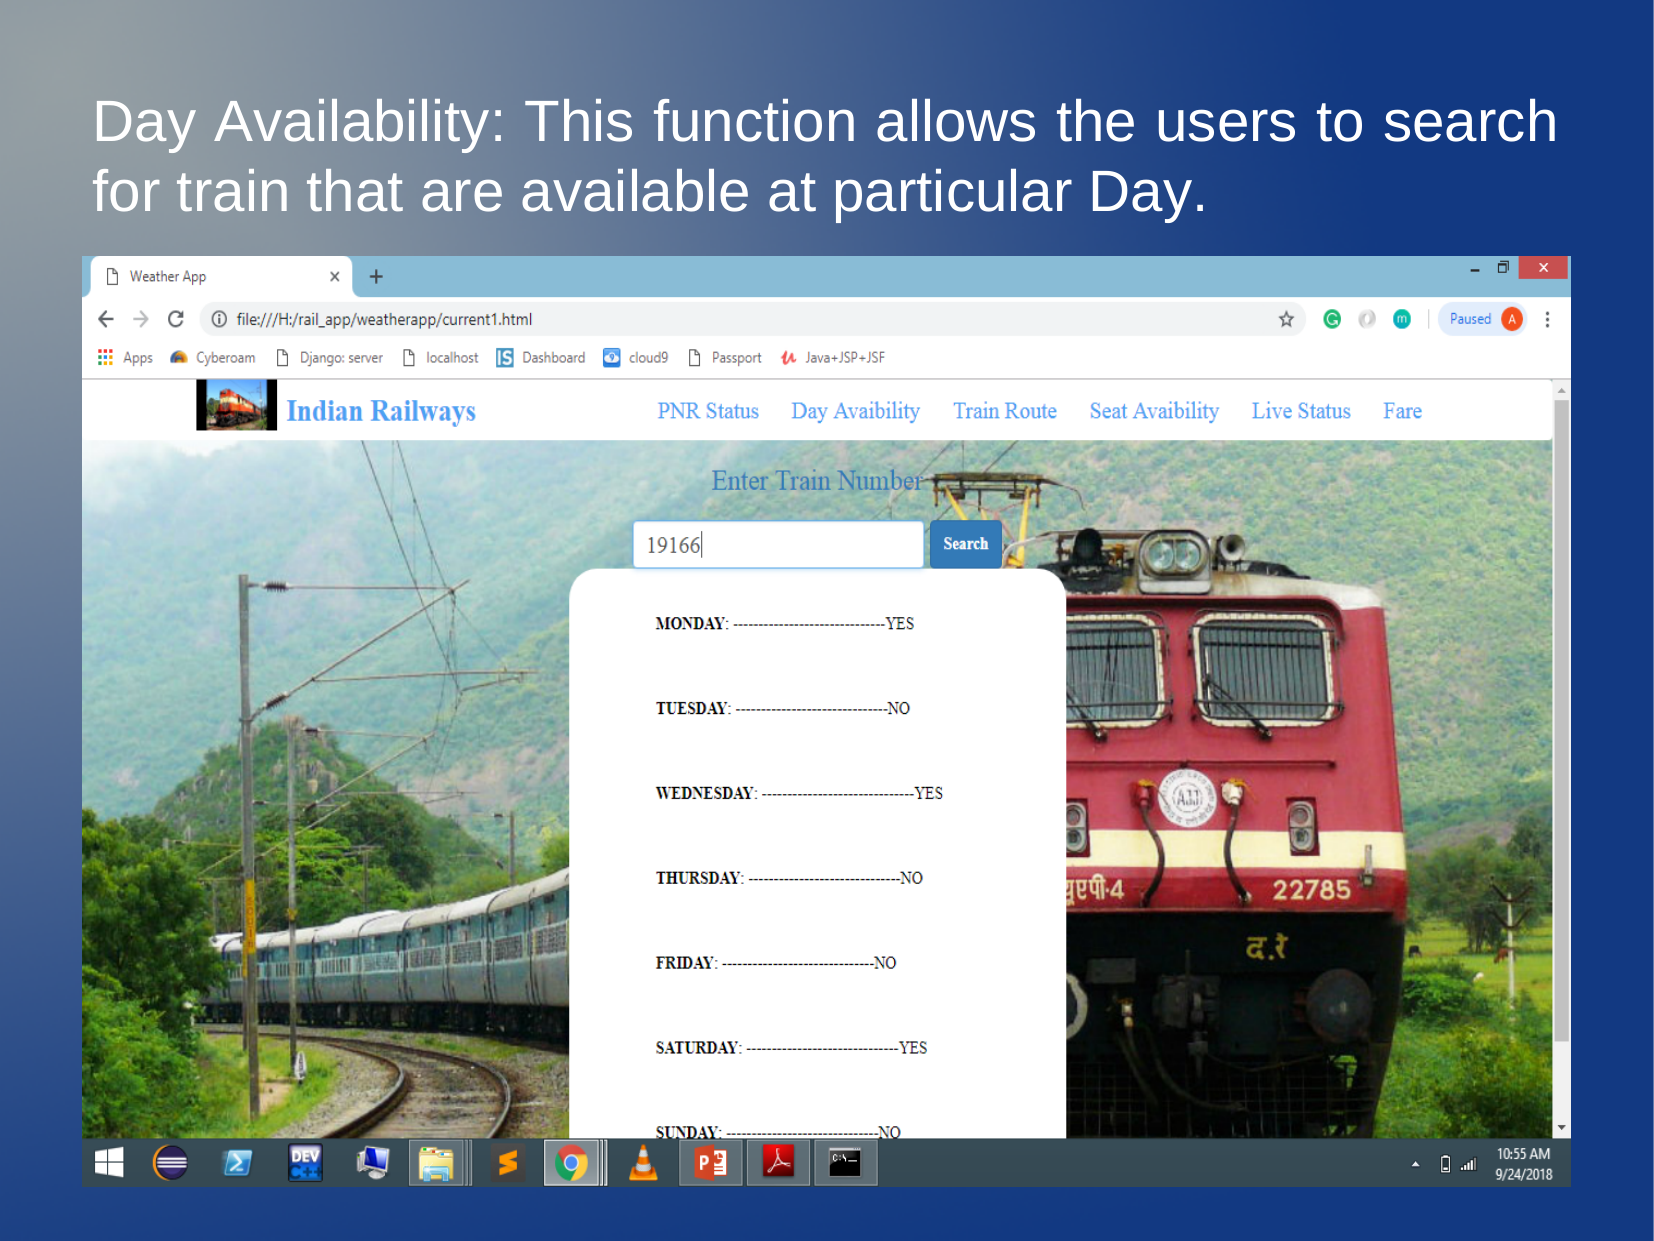

# Day Availability: This function allows the users to search for train that are available at particular Day.